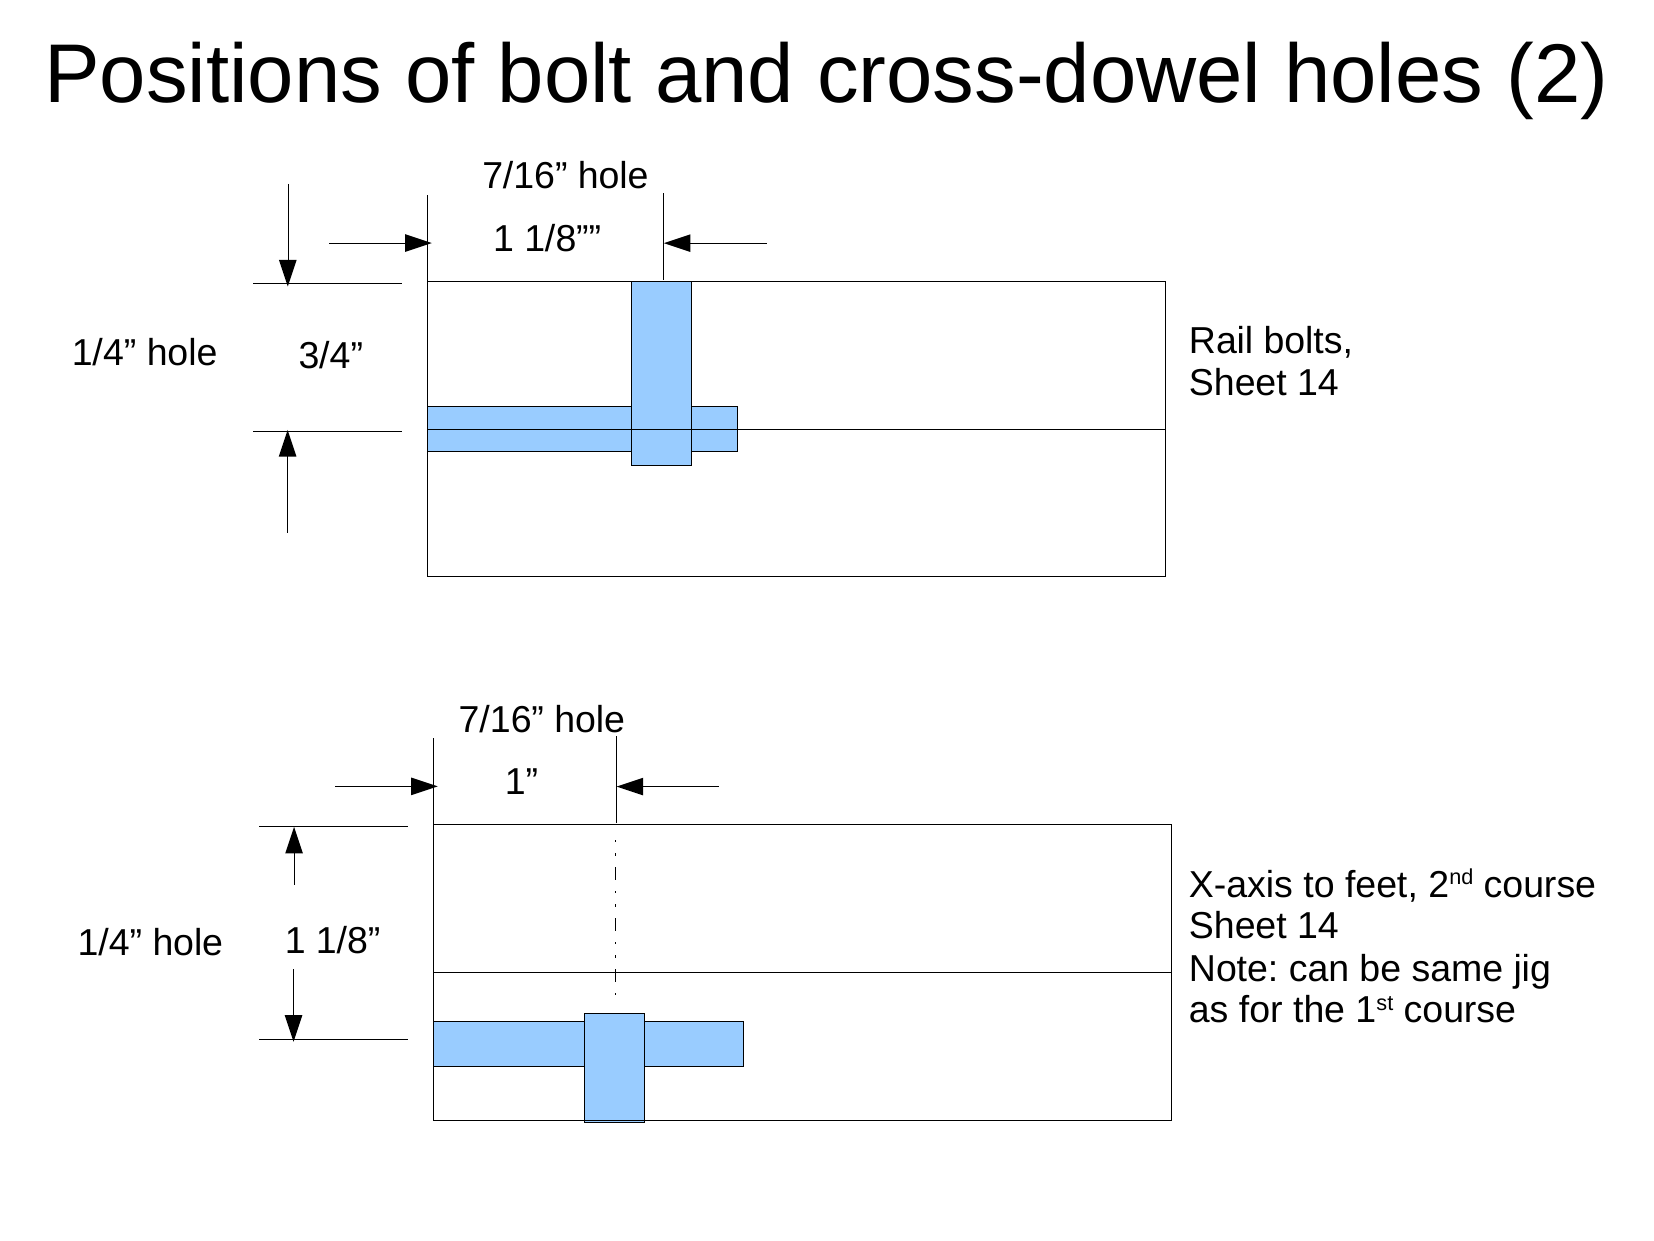

# Positions of bolt and cross-dowel holes (2)
7/16” hole
1 1/8””
Rail bolts,
Sheet 14
1/4” hole
3/4”
7/16” hole
1”
X-axis to feet, 2nd course
Sheet 14
Note: can be same jig
as for the 1st course
1 1/8”
1/4” hole